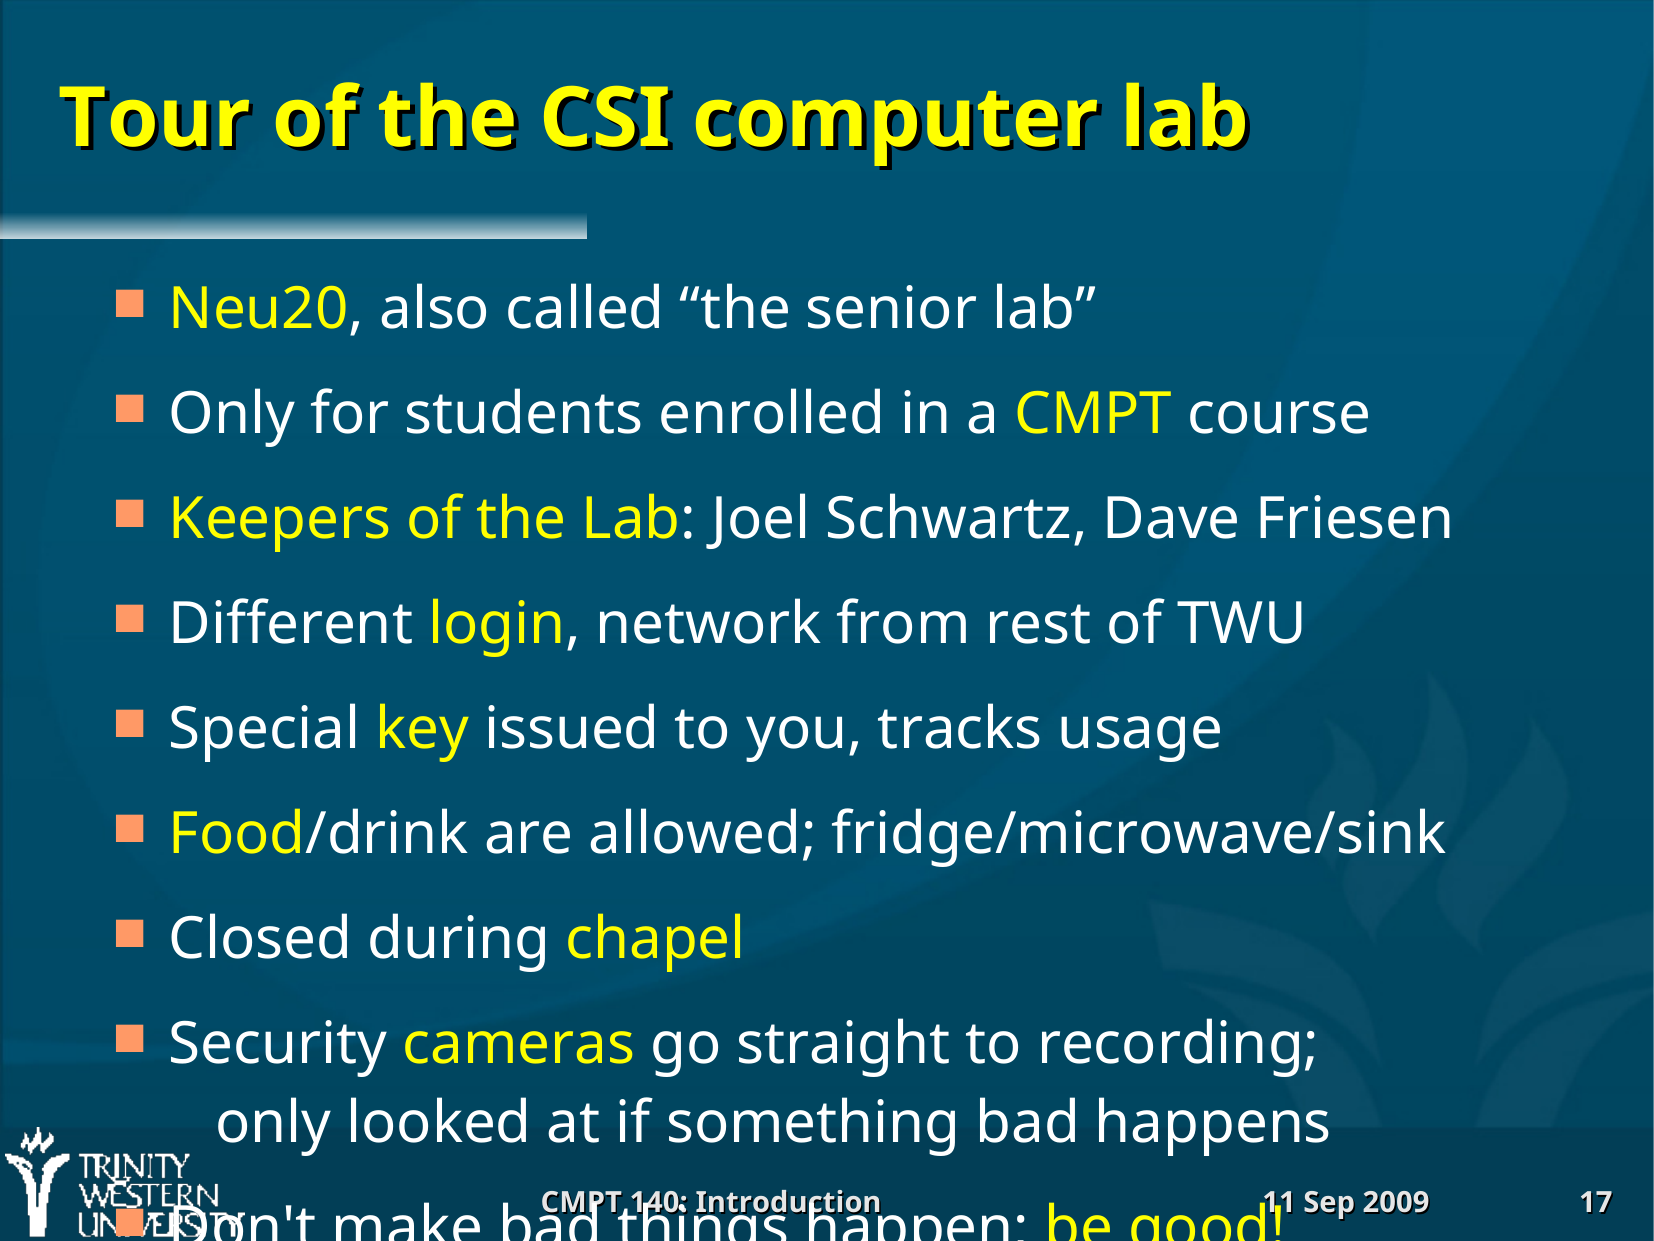

# Tour of the CSI computer lab
Neu20, also called “the senior lab”
Only for students enrolled in a CMPT course
Keepers of the Lab: Joel Schwartz, Dave Friesen
Different login, network from rest of TWU
Special key issued to you, tracks usage
Food/drink are allowed; fridge/microwave/sink
Closed during chapel
Security cameras go straight to recording;
only looked at if something bad happens
Don't make bad things happen; be good!
CMPT 140: Introduction
11 Sep 2009
17